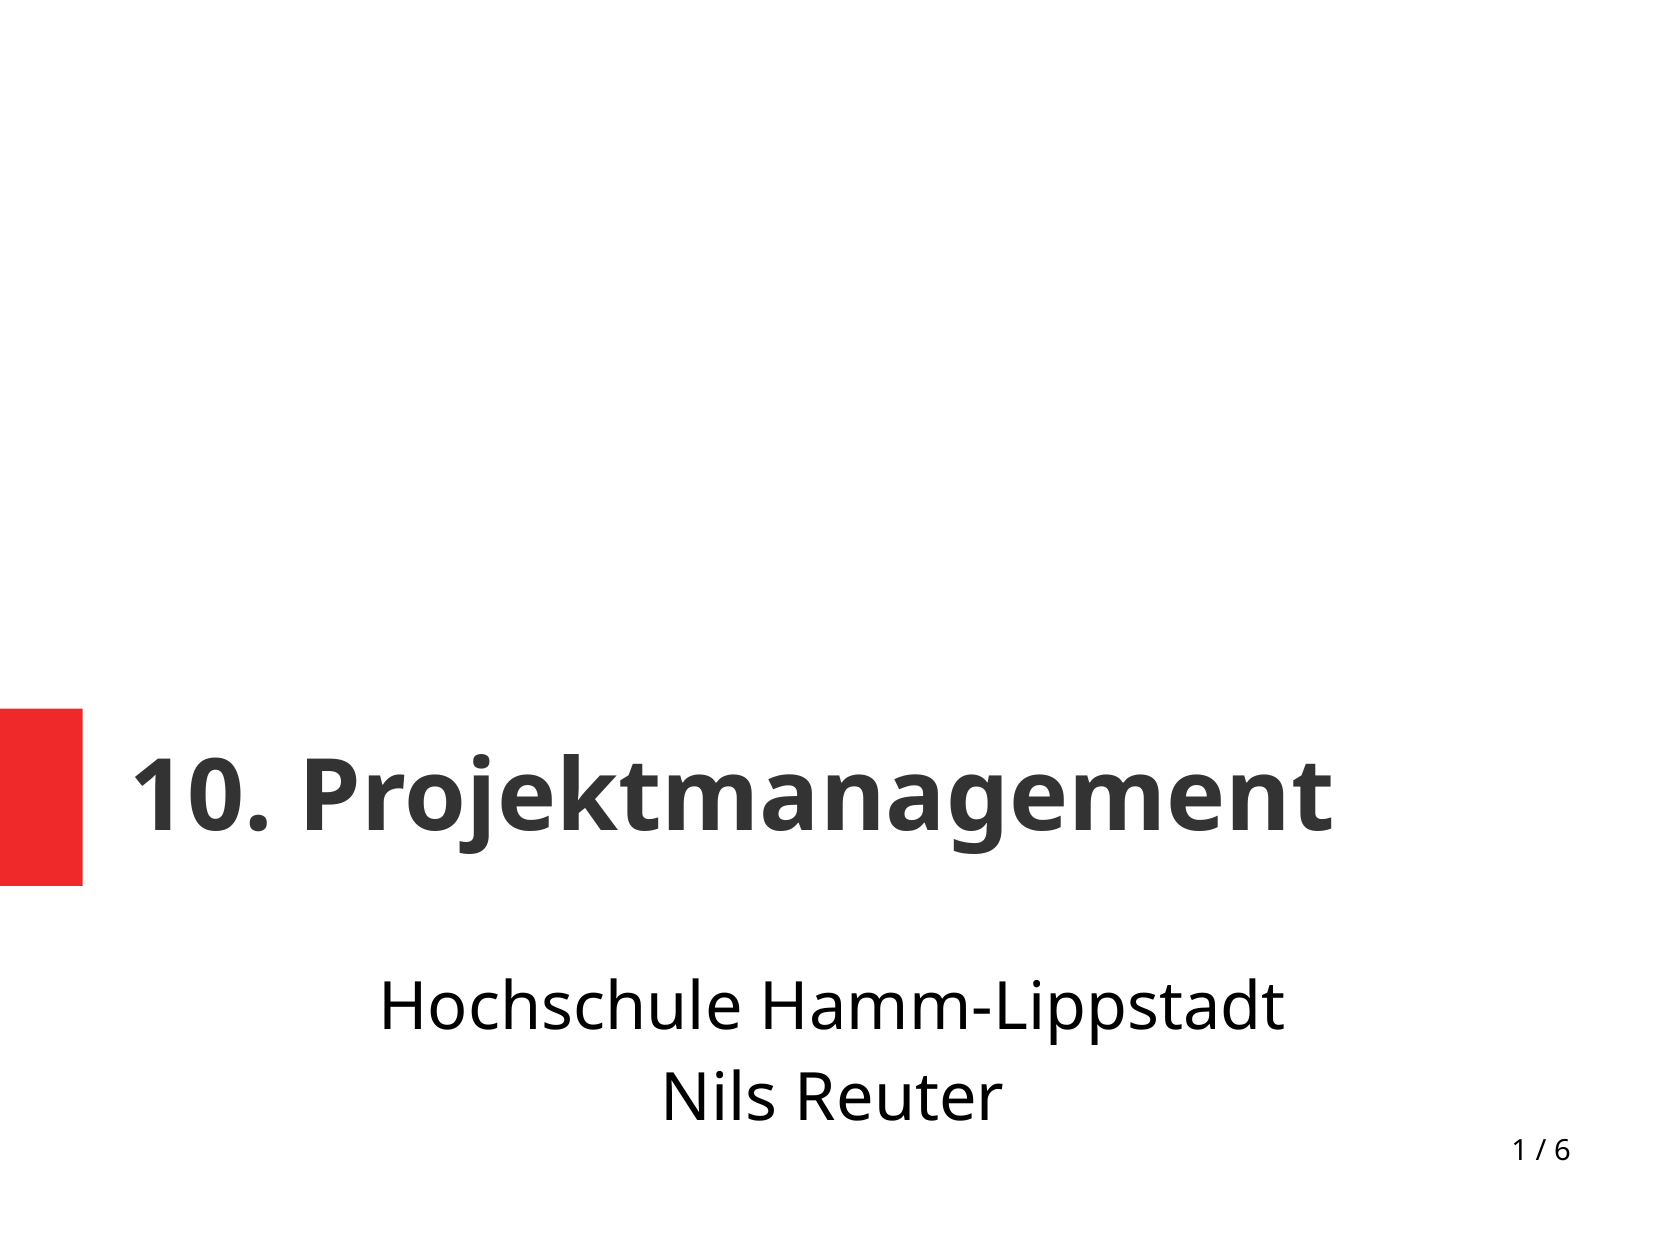

# 10. Projektmanagement
Hochschule Hamm-Lippstadt
Nils Reuter
1